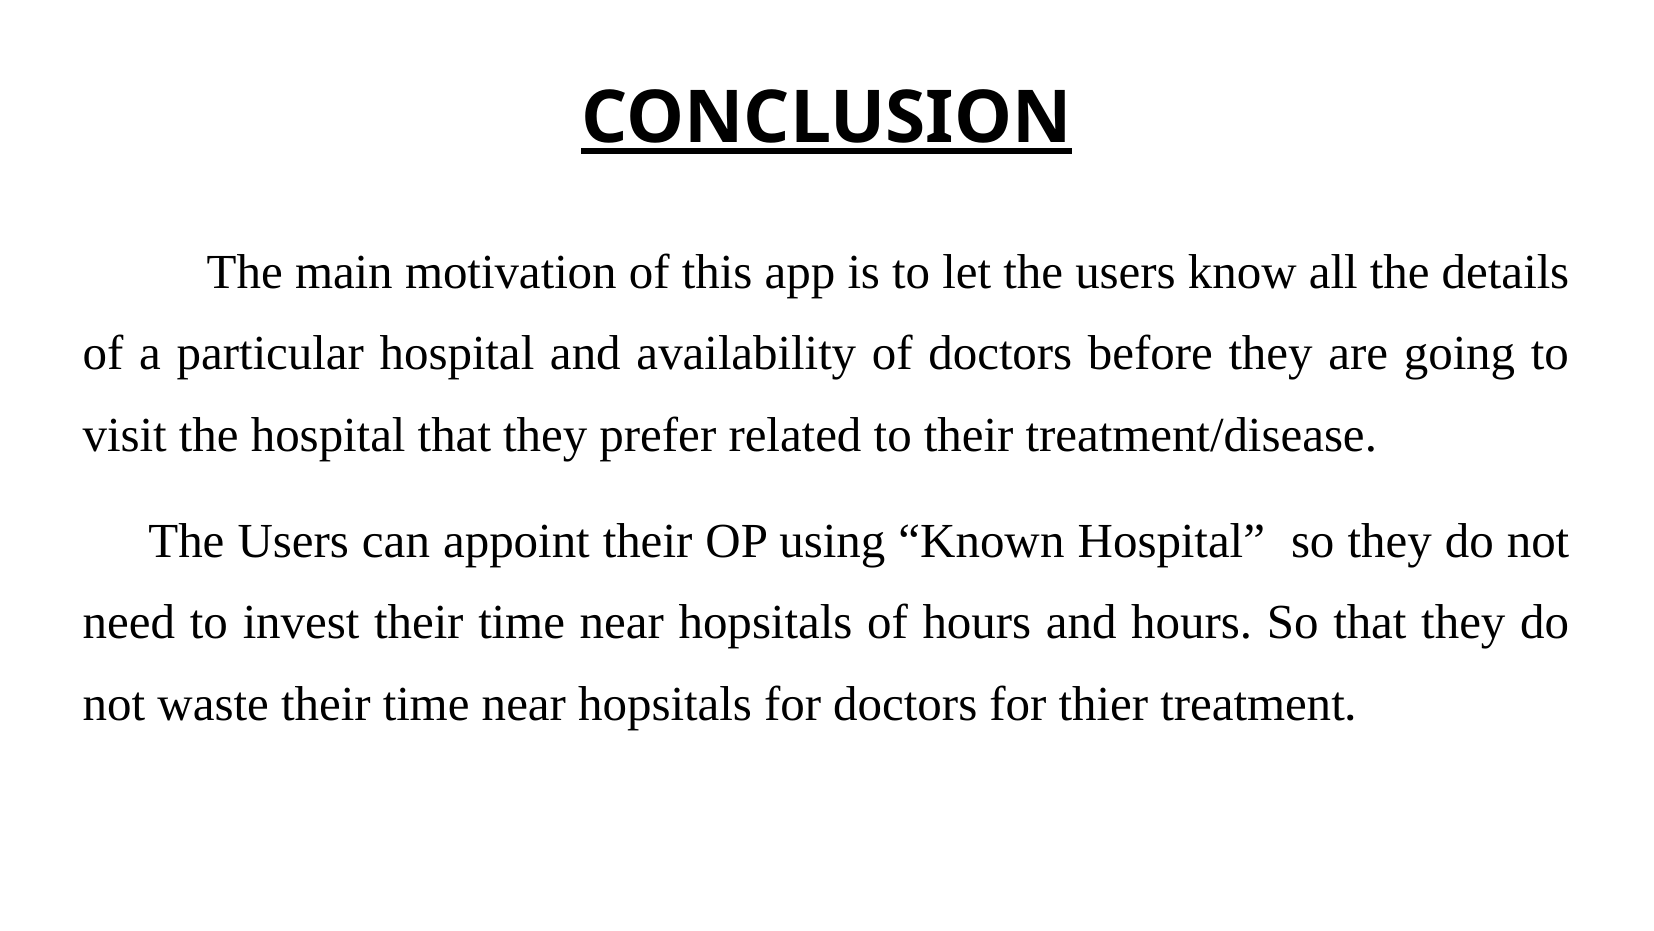

# CONCLUSION
 		The main motivation of this app is to let the users know all the details of a particular hospital and availability of doctors before they are going to visit the hospital that they prefer related to their treatment/disease.
 The Users can appoint their OP using “Known Hospital” so they do not need to invest their time near hopsitals of hours and hours. So that they do not waste their time near hopsitals for doctors for thier treatment.